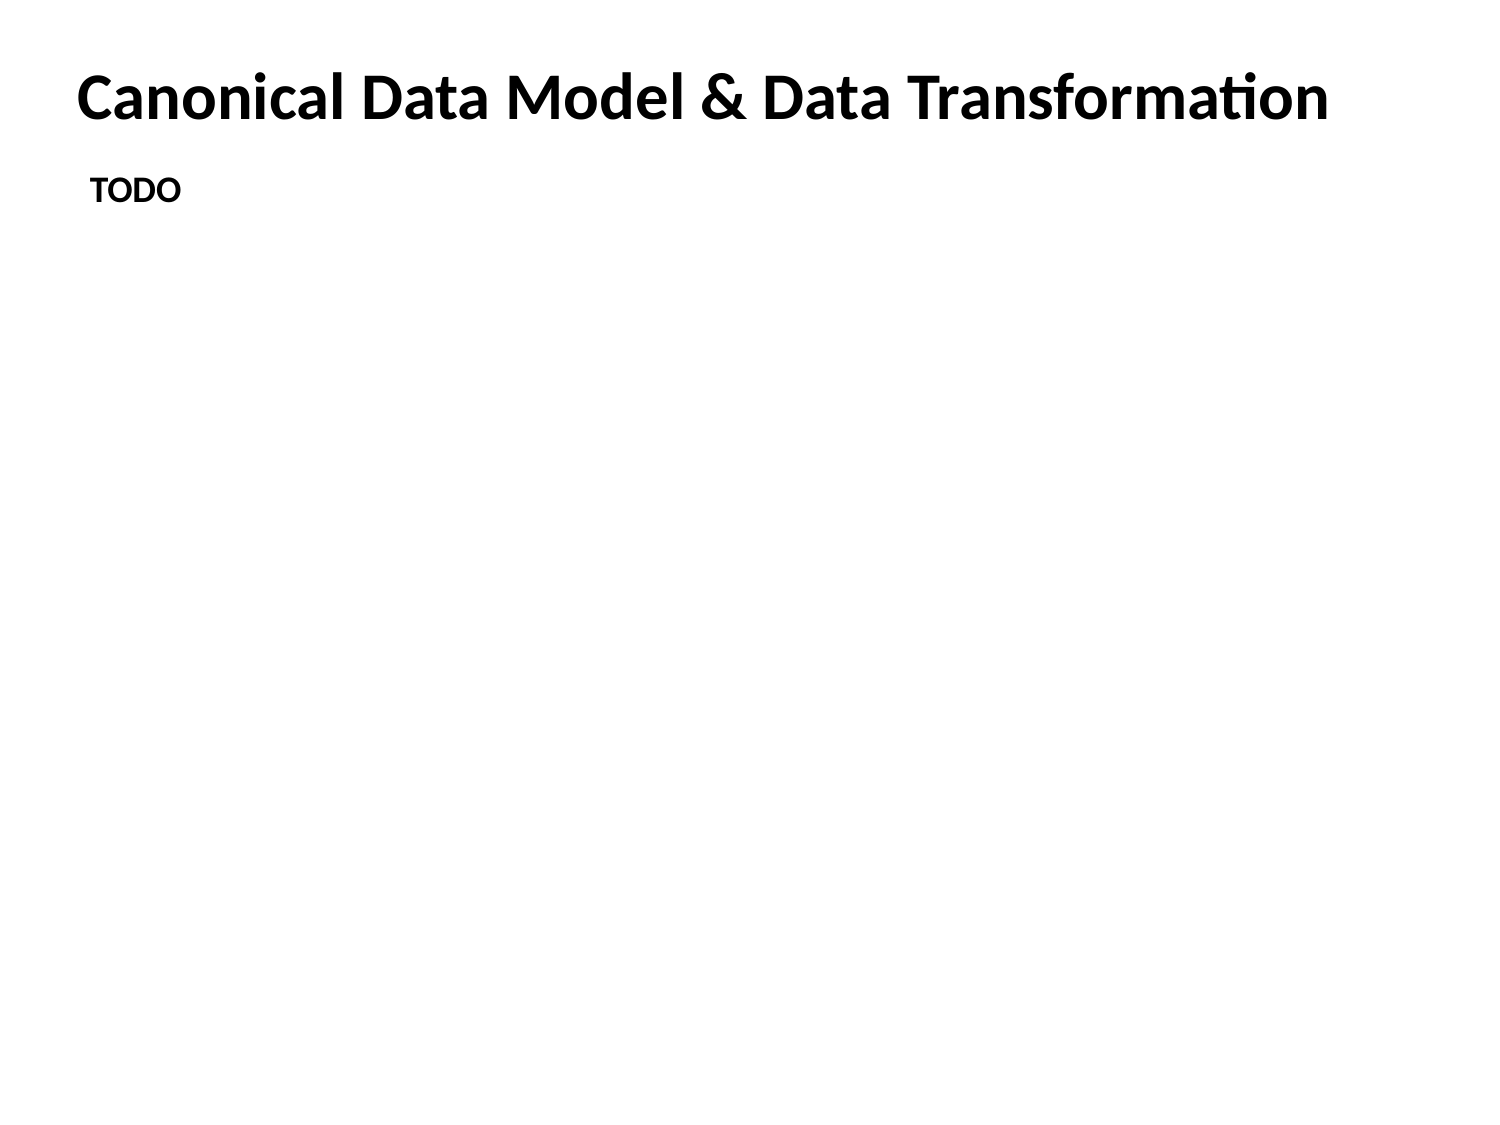

# Canonical Data Model & Data Transformation
TODO